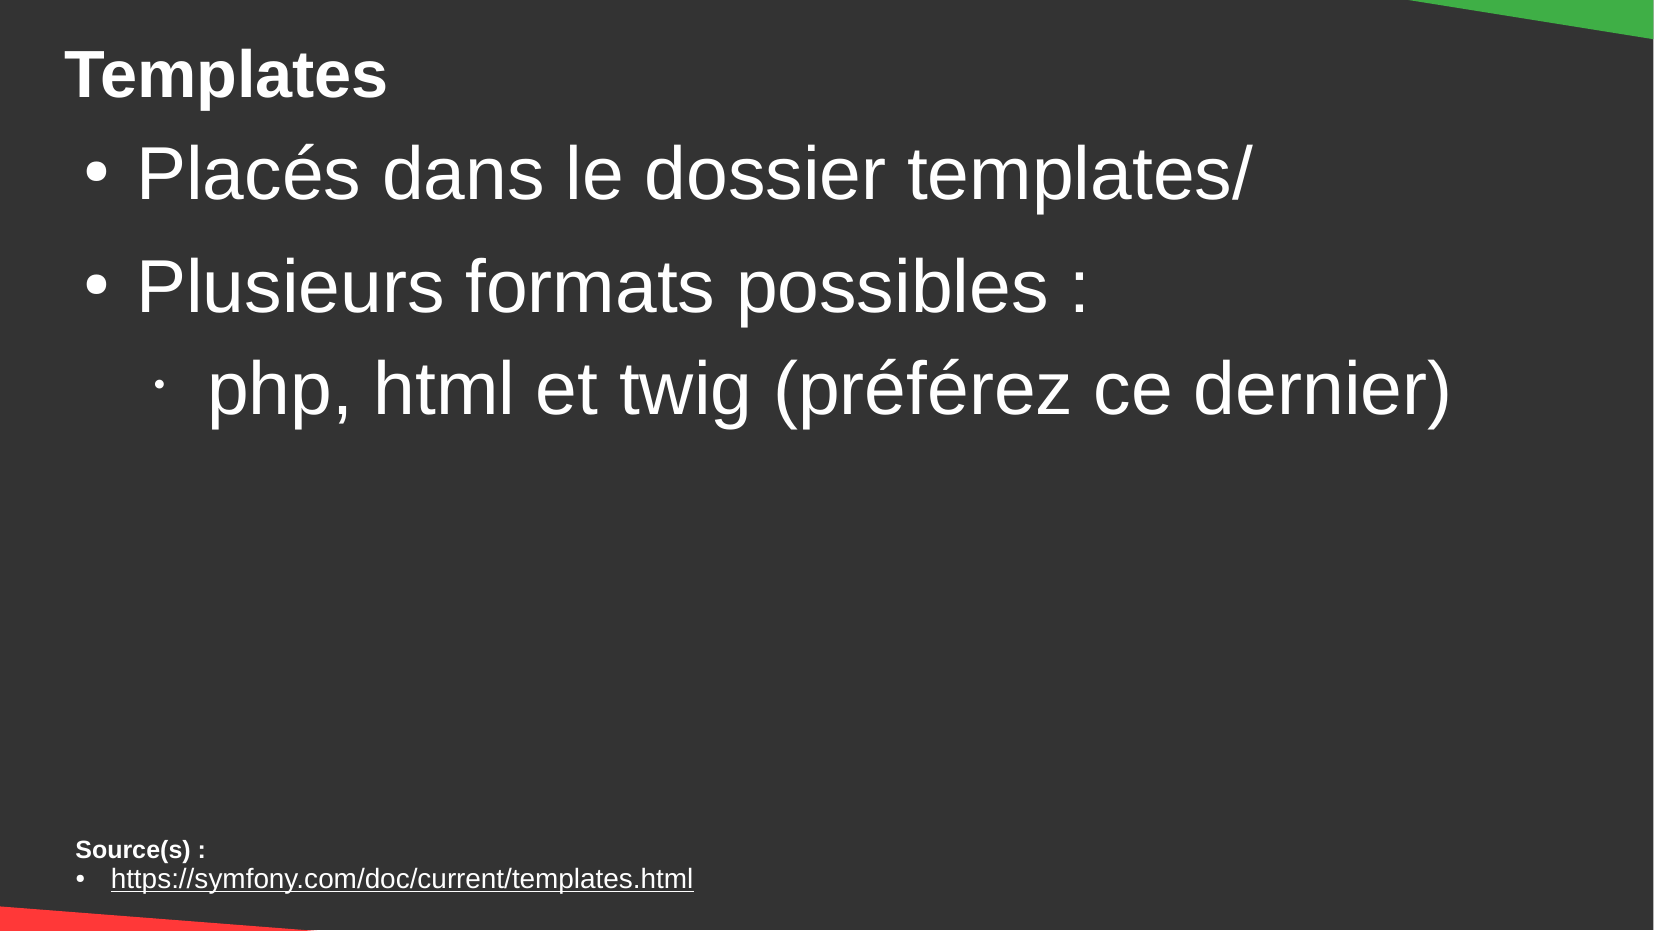

# Templates
Placés dans le dossier templates/
Plusieurs formats possibles :
php, html et twig (préférez ce dernier)
Source(s) :
https://symfony.com/doc/current/templates.html